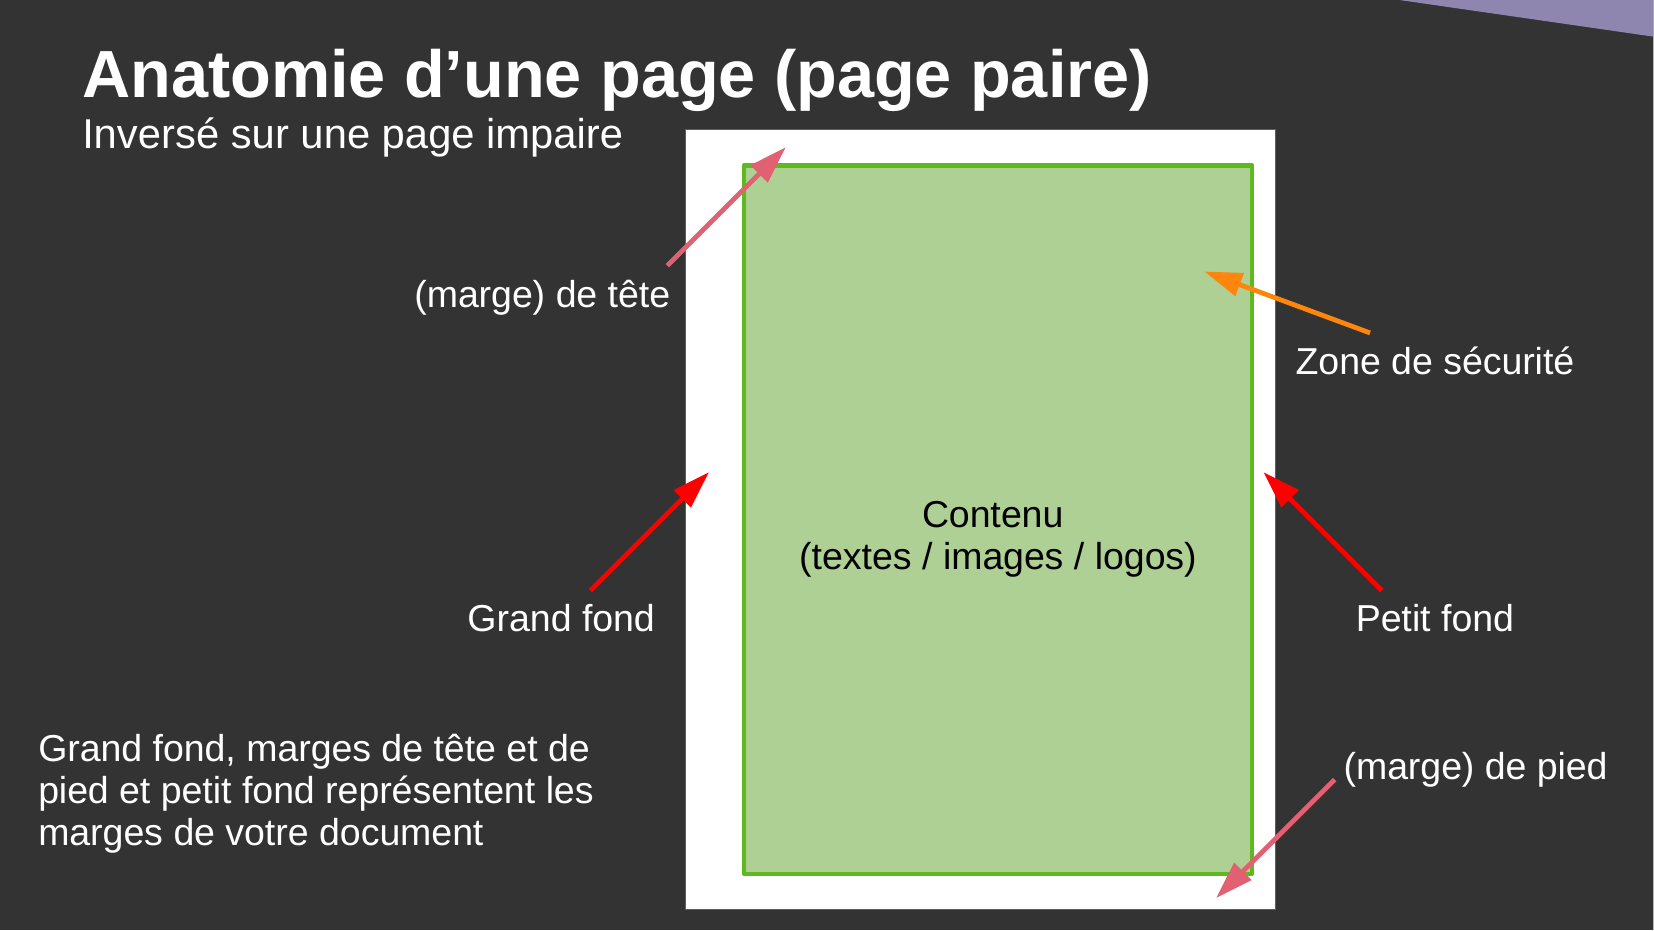

# Anatomie d’une page (page paire)
Inversé sur une page impaire
(marge) de tête
Zone de sécurité
Contenu
(textes / images / logos)
Grand fond
Petit fond
Grand fond, marges de tête et de pied et petit fond représentent les marges de votre document
(marge) de pied